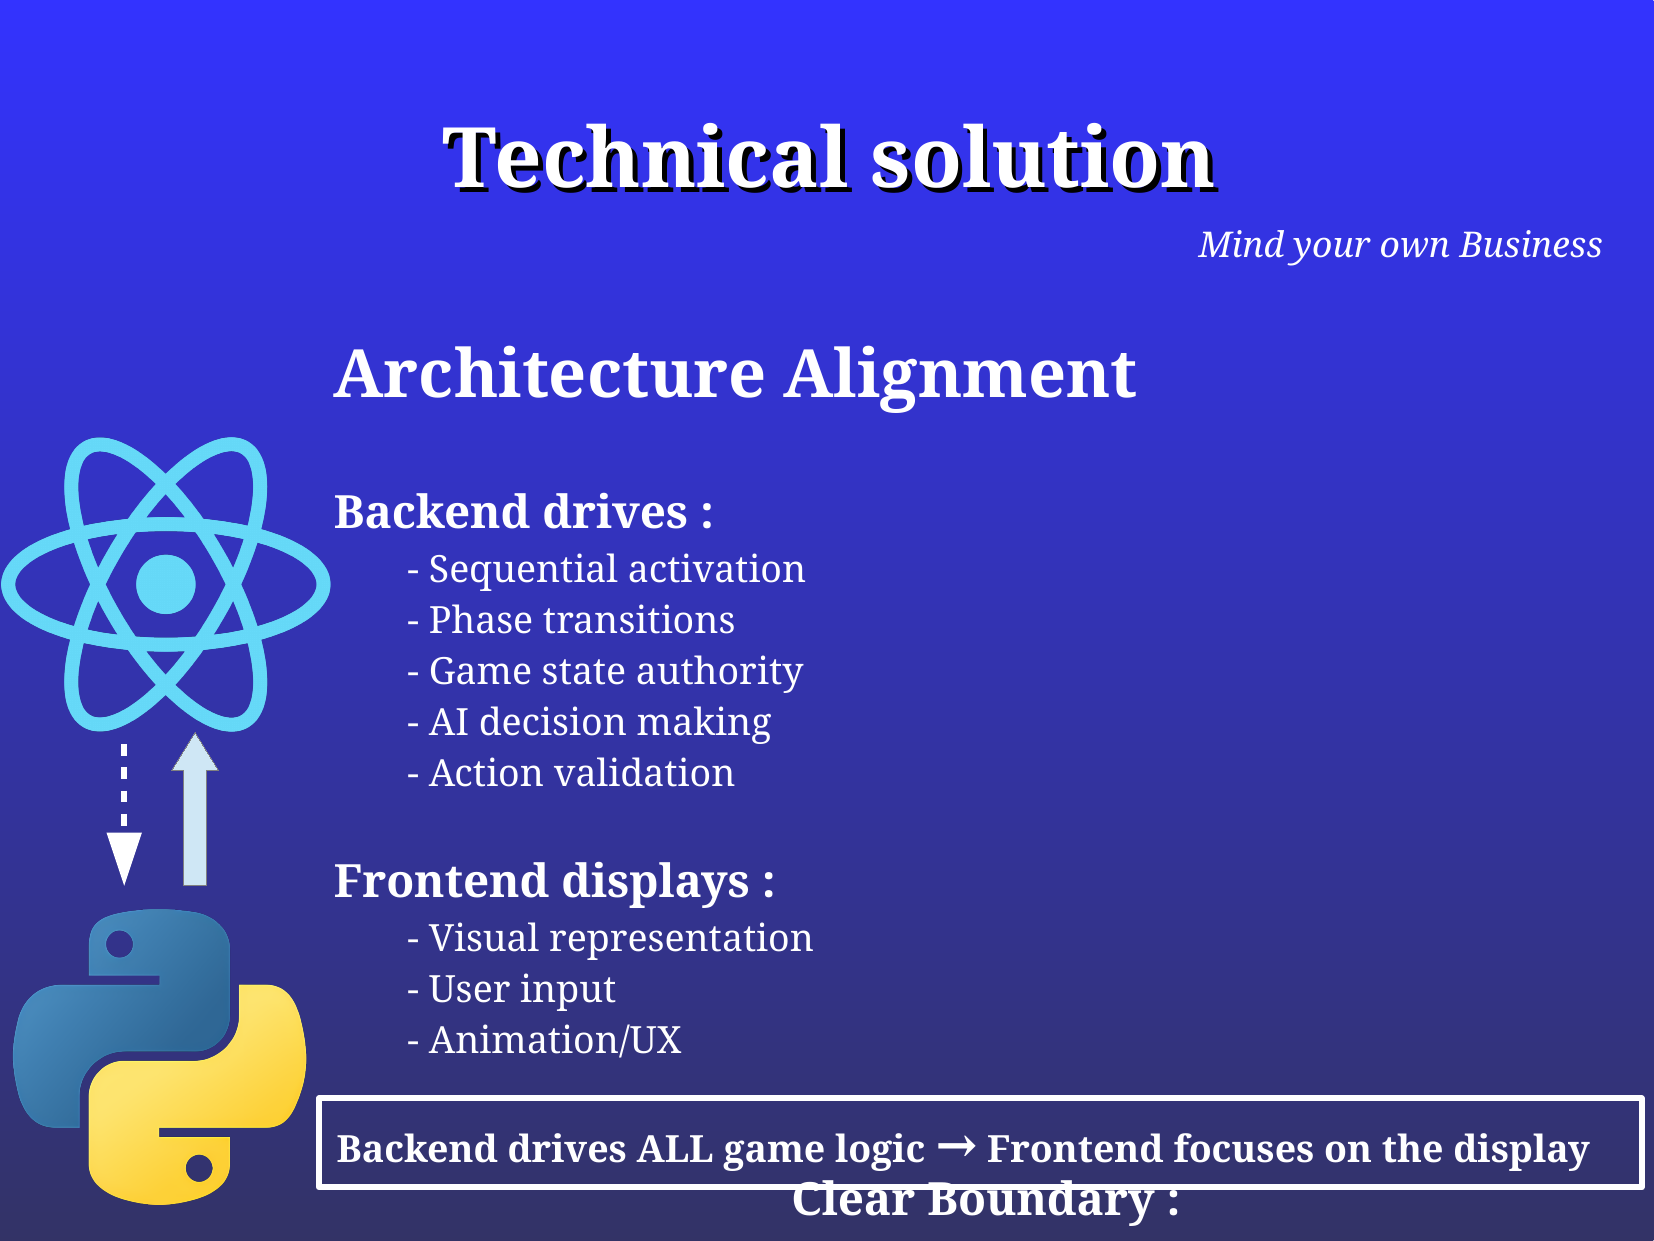

Technical solution
Mind your own Business
Architecture Alignment
Backend drives :
	- Sequential activation
	- Phase transitions
	- Game state authority
	- AI decision making
	- Action validation
Frontend displays :
	- Visual representation
	- User input
	- Animation/UX
Clear Boundary :
Backend drives ALL game logic → Frontend focuses on the display